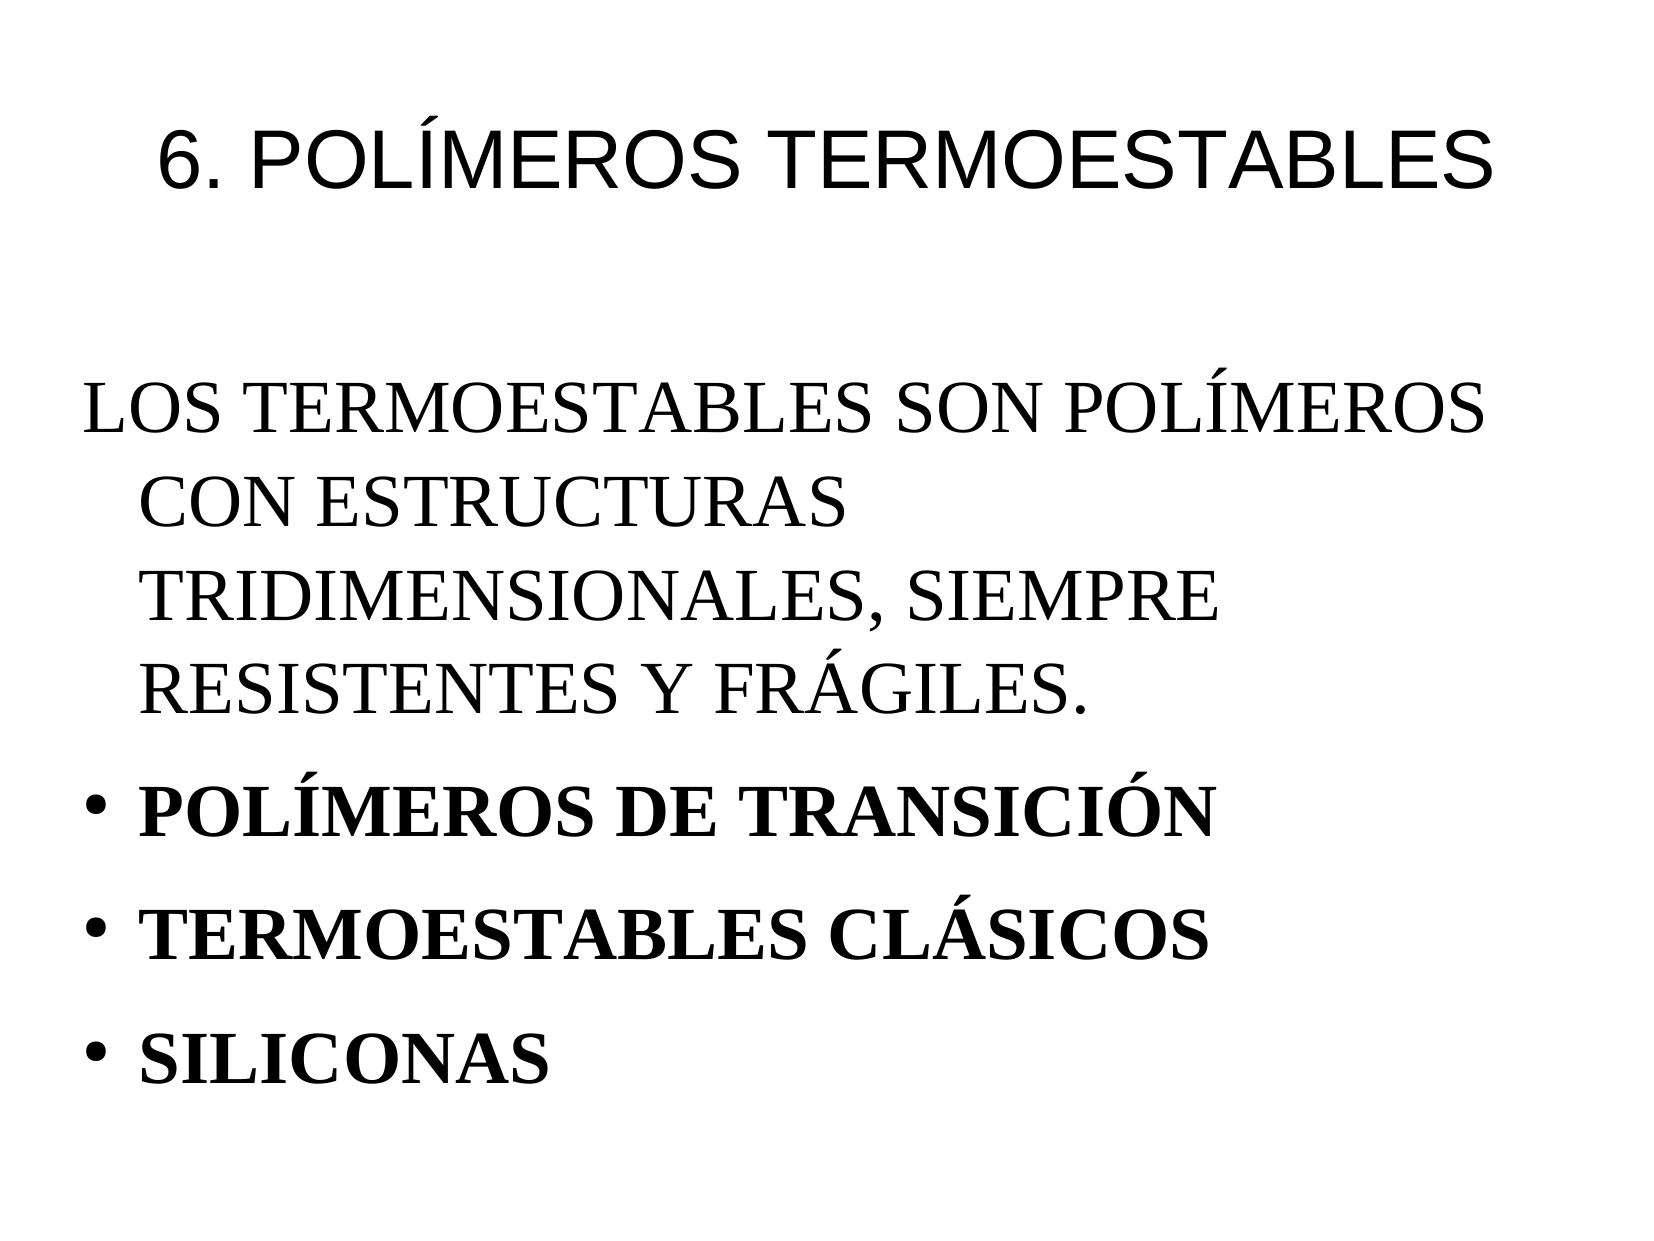

# 6. POLÍMEROS TERMOESTABLES
LOS TERMOESTABLES SON POLÍMEROS CON ESTRUCTURAS TRIDIMENSIONALES, SIEMPRE RESISTENTES Y FRÁGILES.
POLÍMEROS DE TRANSICIÓN
TERMOESTABLES CLÁSICOS
SILICONAS